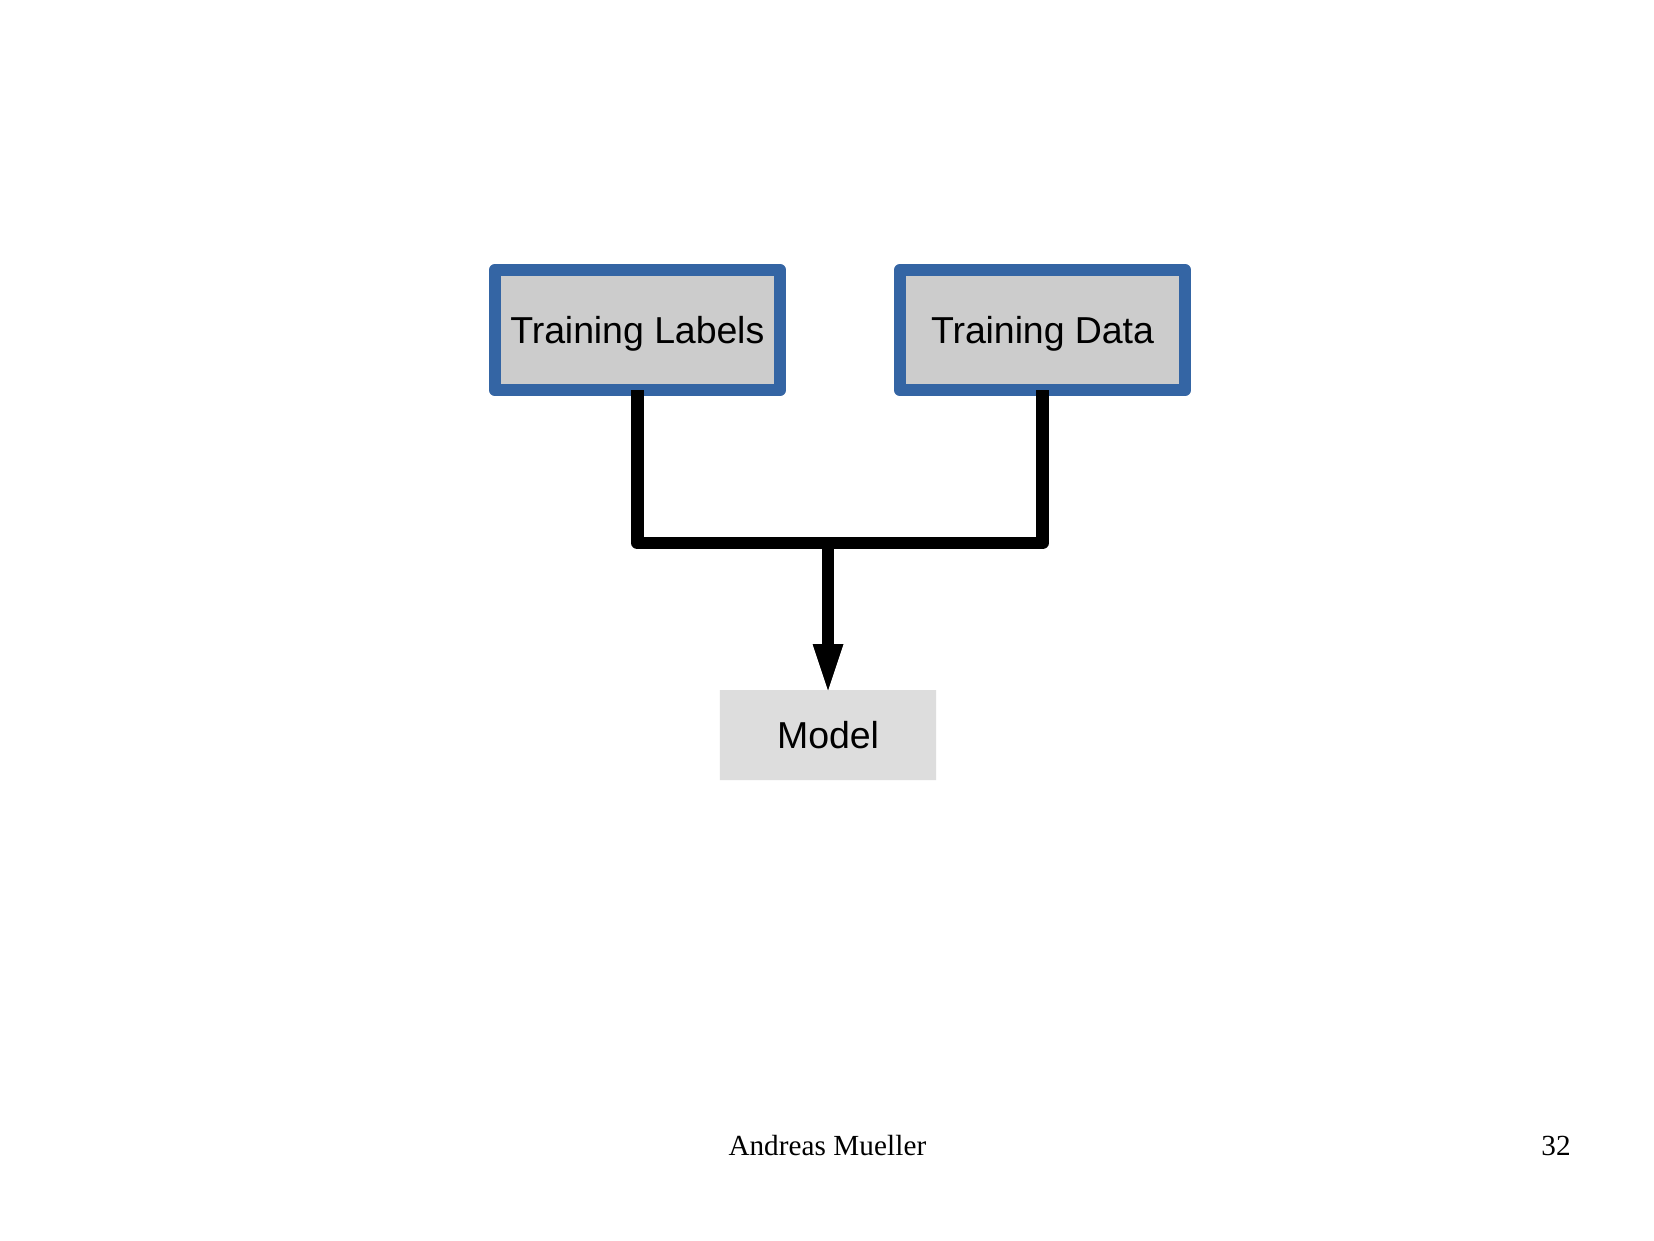

Training Labels
Training Data
Model
Andreas Mueller
32